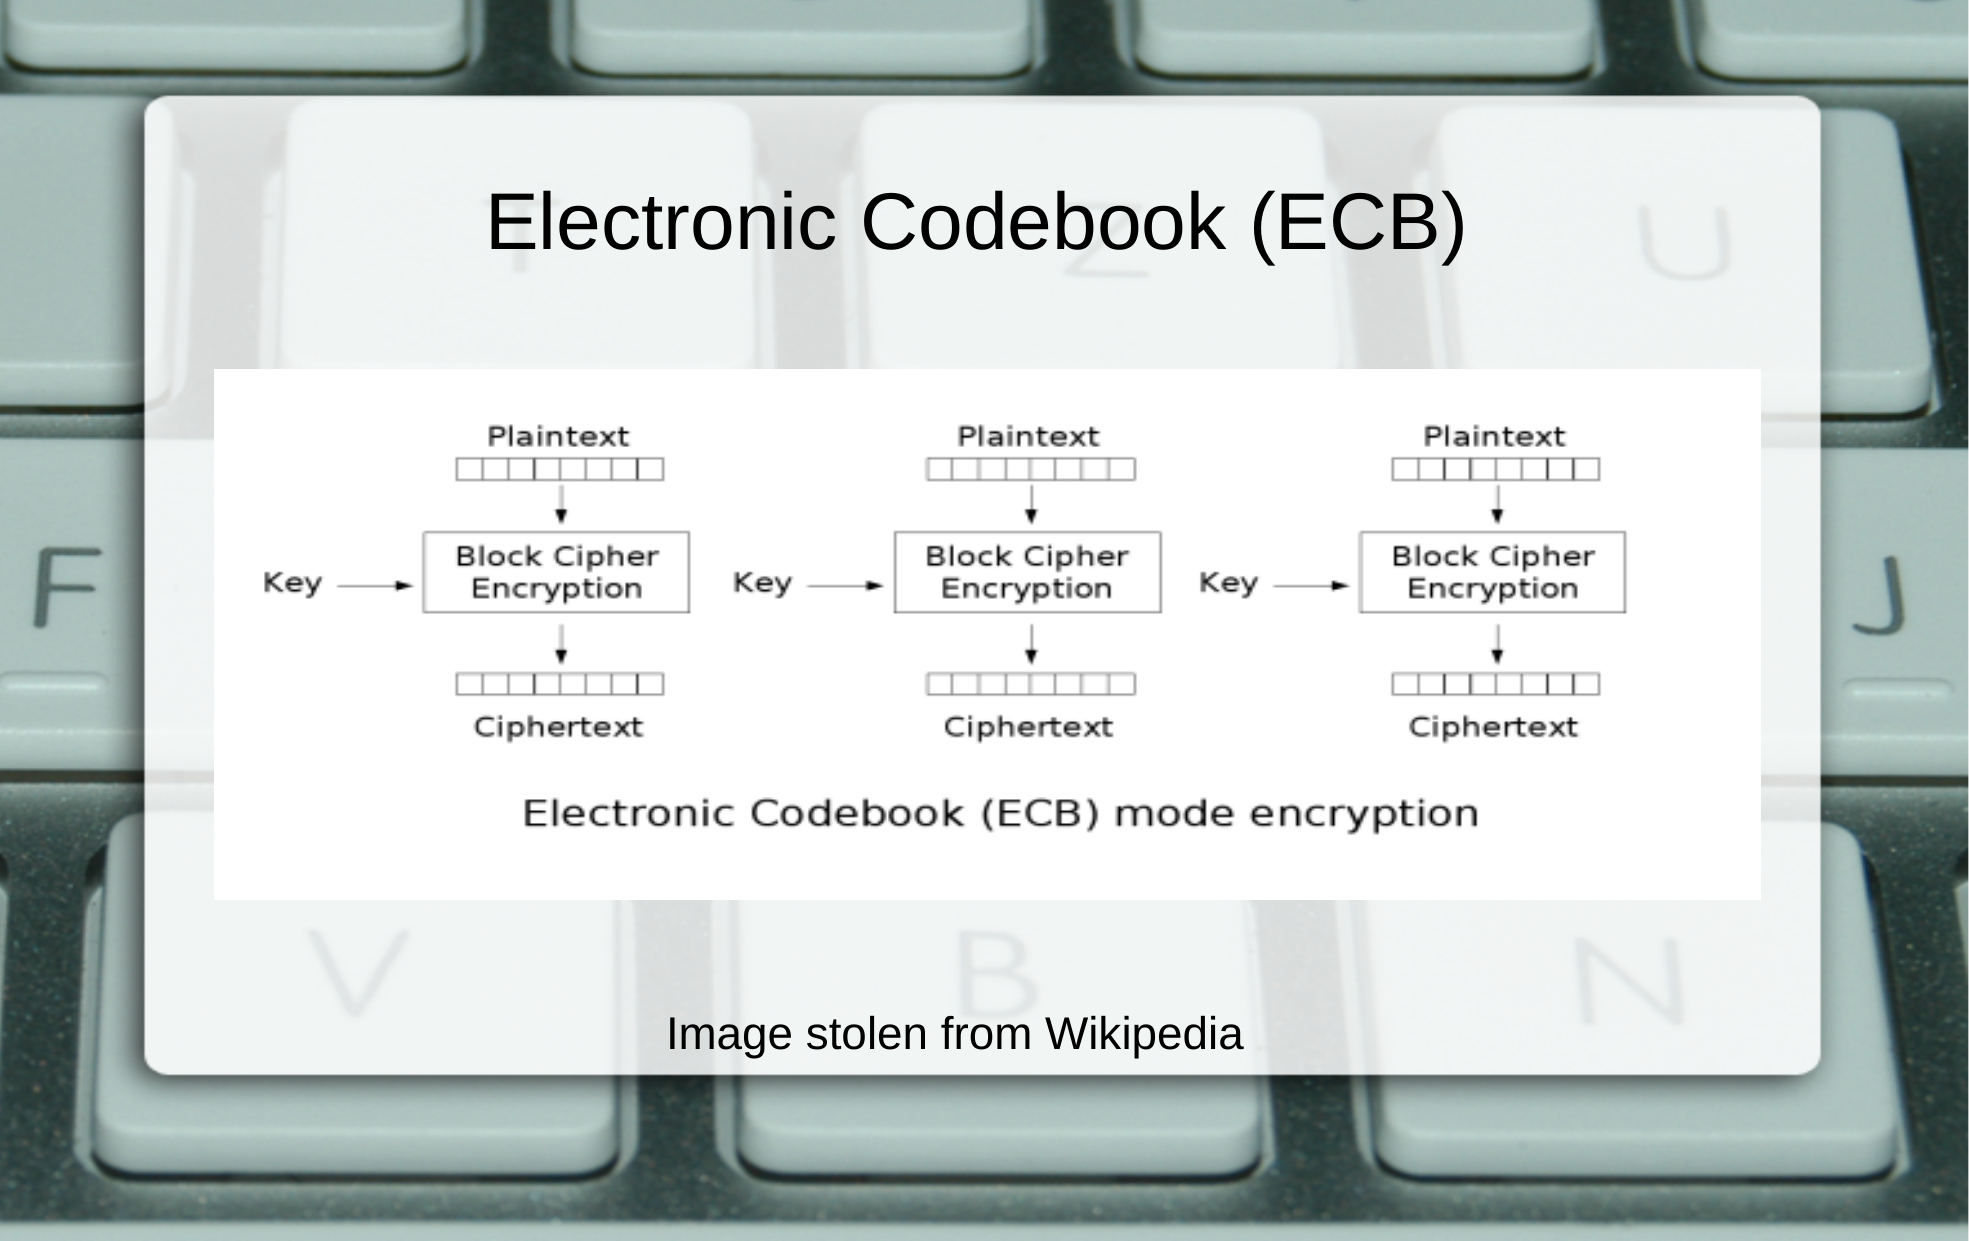

# Electronic Codebook (ECB)
Image stolen from Wikipedia